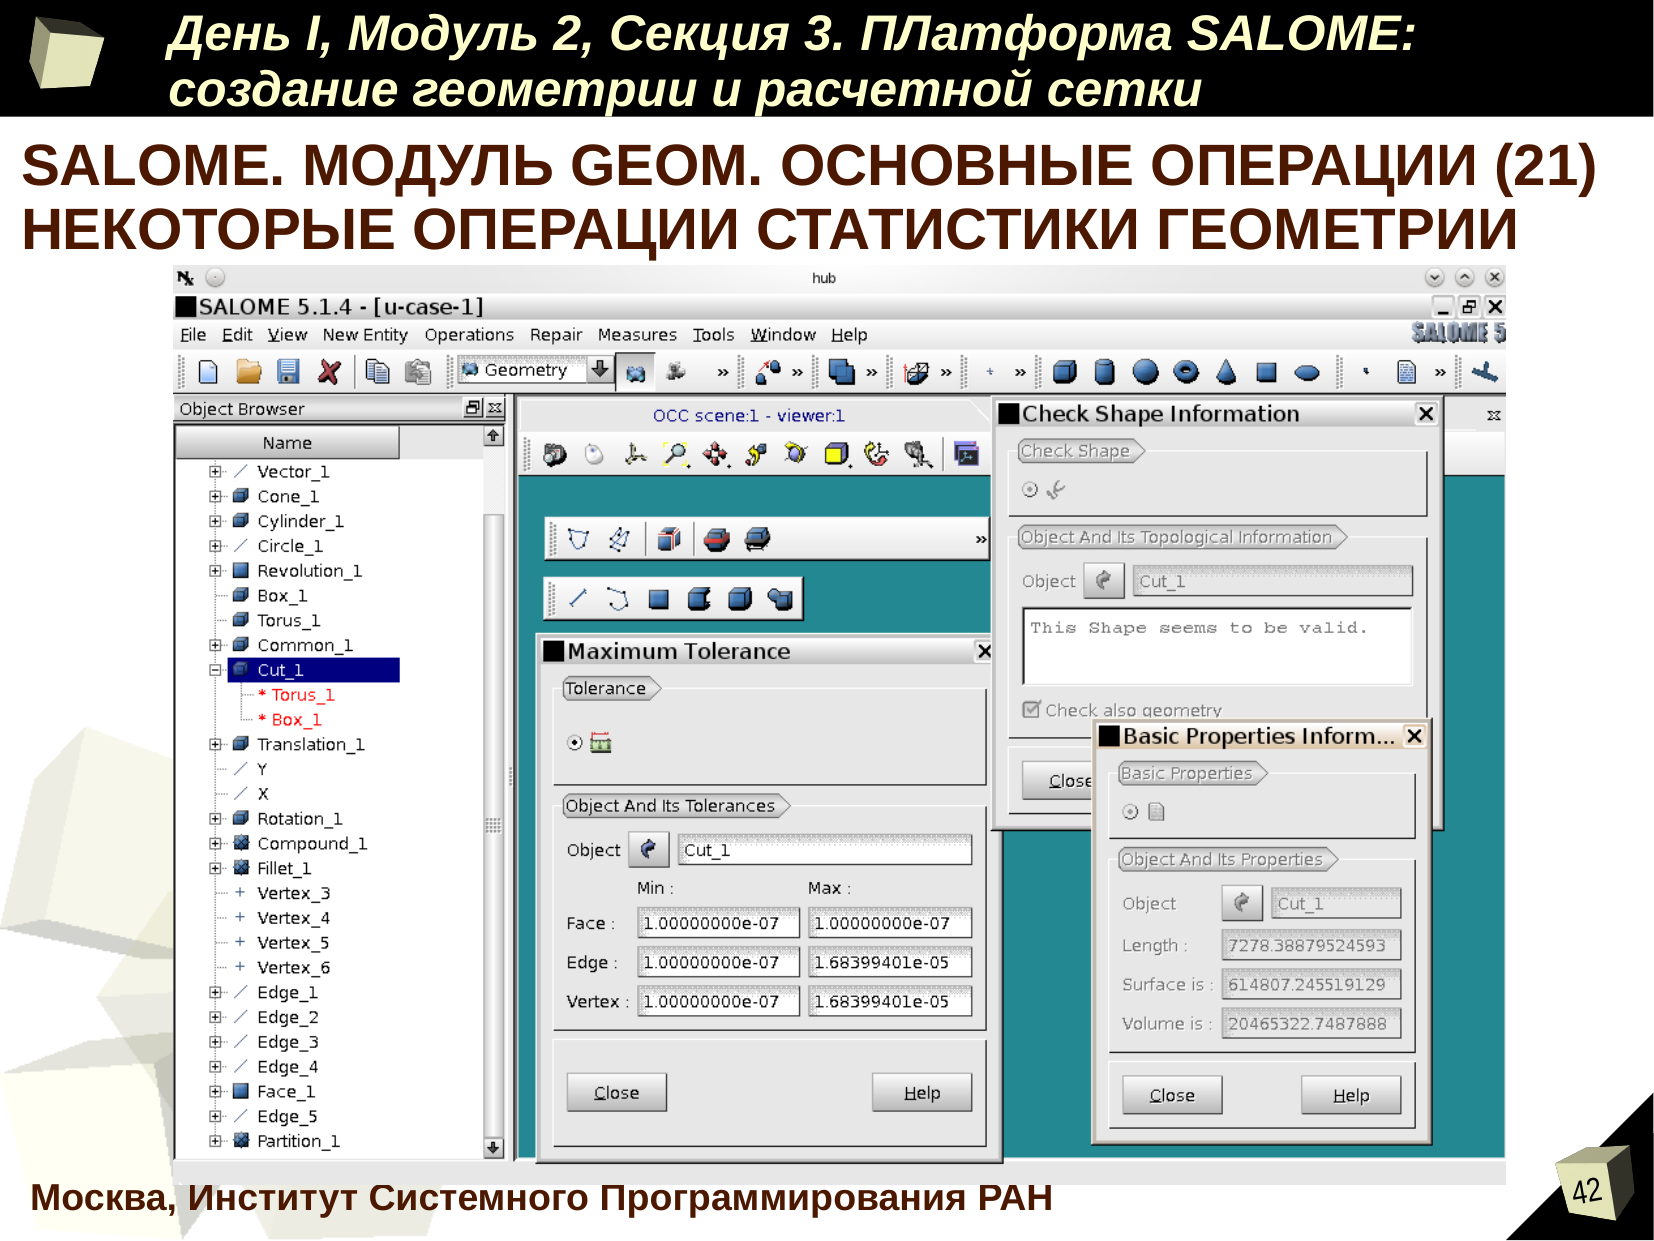

SALOME. МОДУЛЬ GEOM. ОСНОВНЫЕ ОПЕРАЦИИ (21)
НЕКОТОРЫЕ ОПЕРАЦИИ СТАТИСТИКИ ГЕОМЕТРИИ